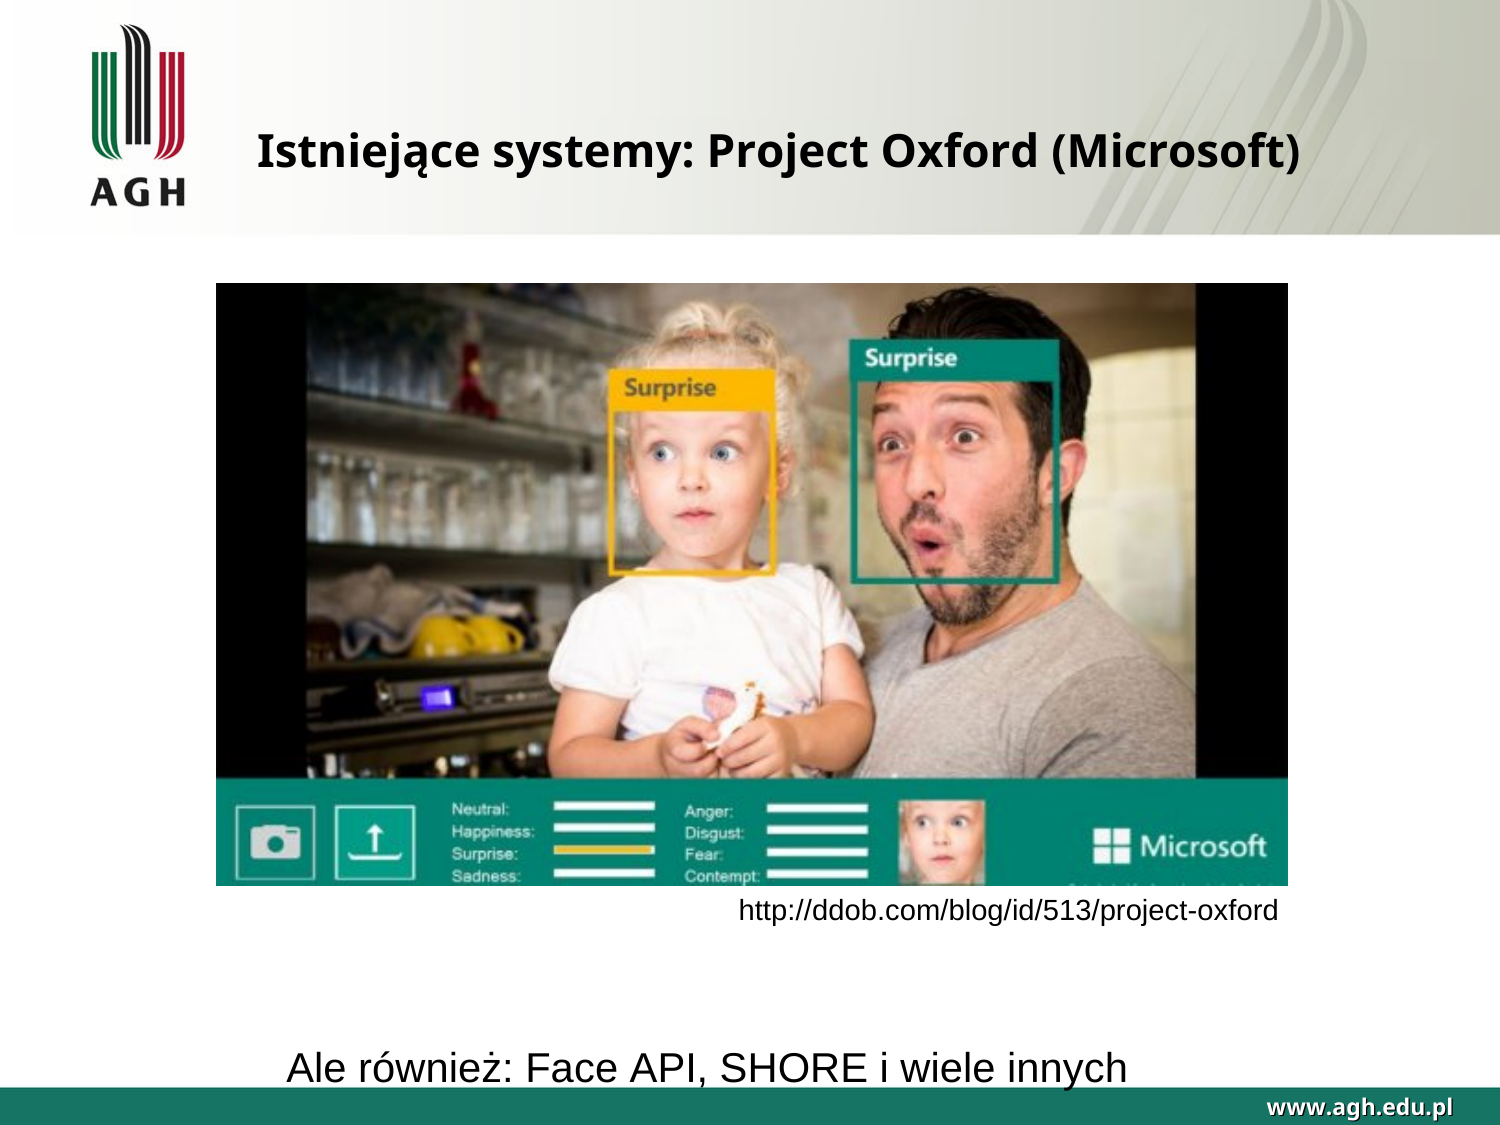

# Istniejące systemy: Project Oxford (Microsoft)
http://ddob.com/blog/id/513/project-oxford
Ale również: Face API, SHORE i wiele innych
www.agh.edu.pl